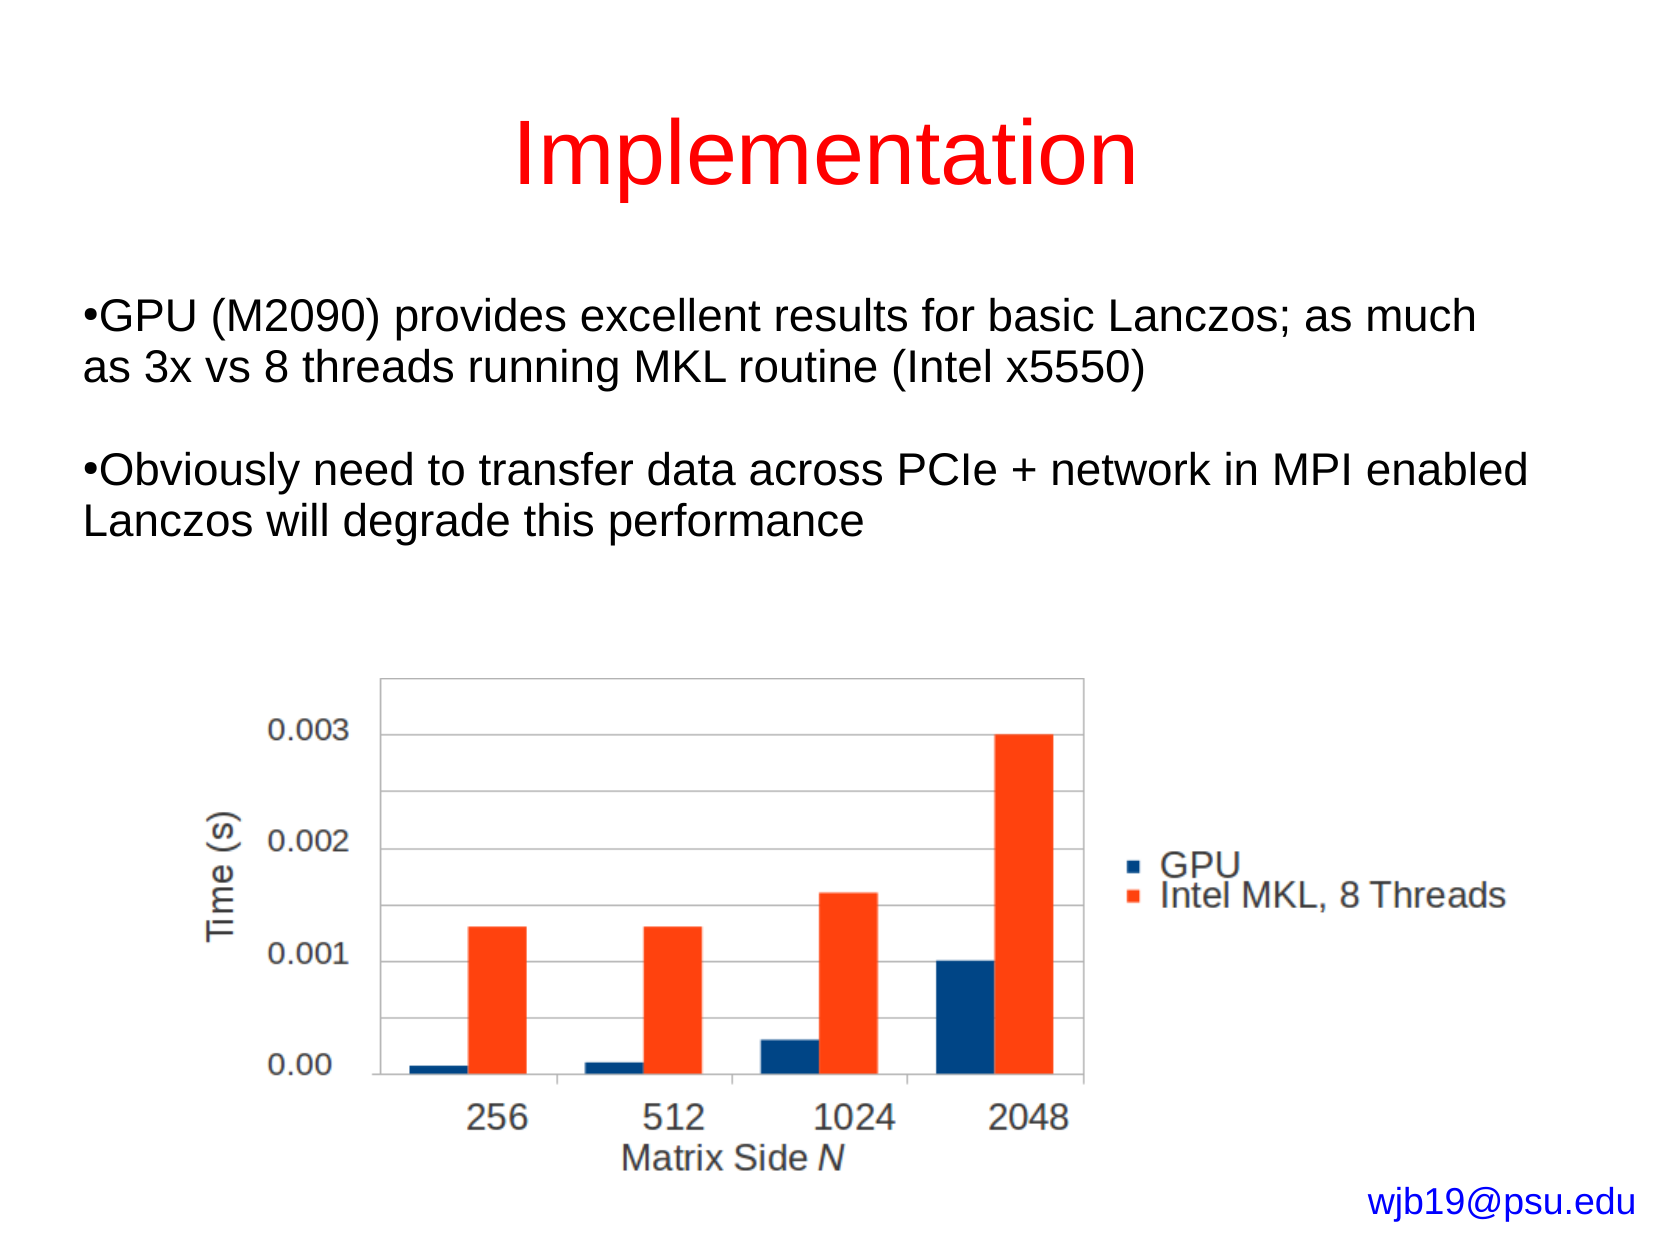

# Implementation
GPU (M2090) provides excellent results for basic Lanczos; as much as 3x vs 8 threads running MKL routine (Intel x5550)
Obviously need to transfer data across PCIe + network in MPI enabled Lanczos will degrade this performance
wjb19@psu.edu